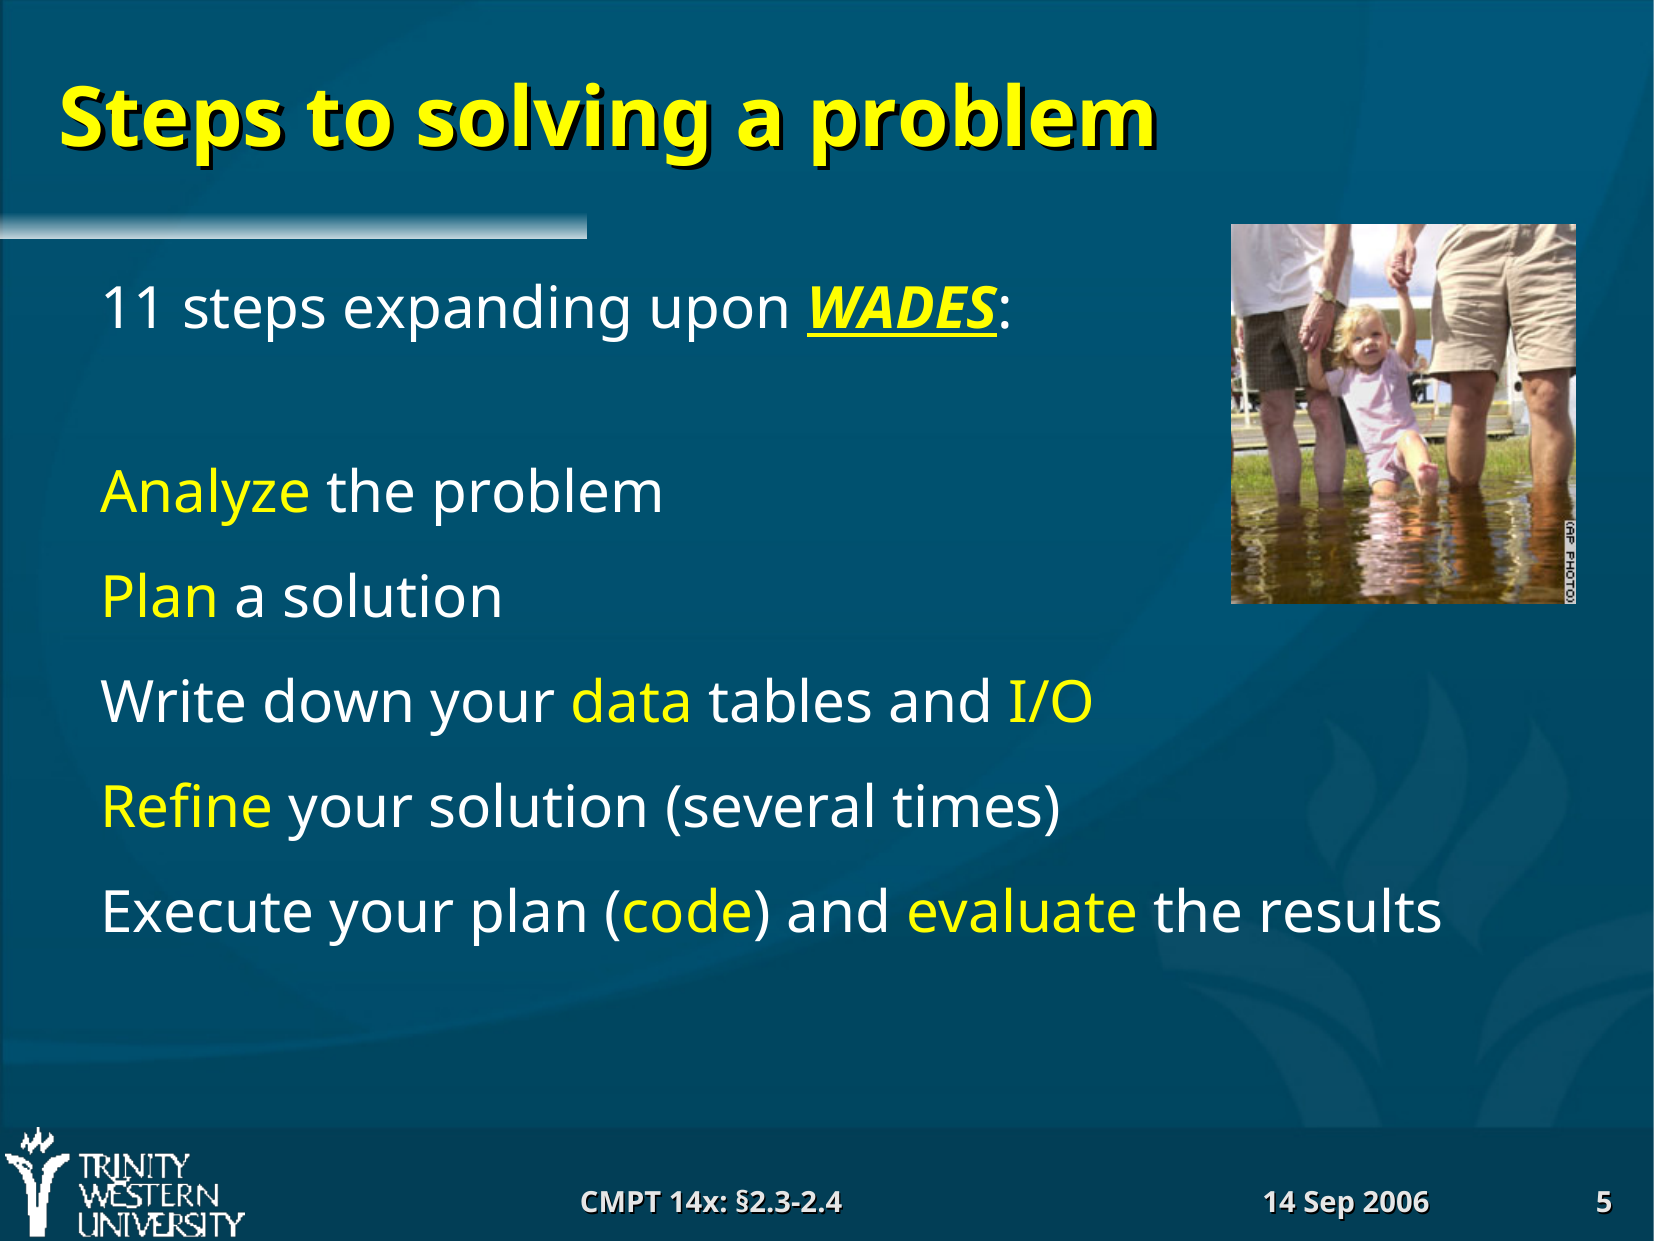

# Steps to solving a problem
11 steps expanding upon WADES:
Analyze the problem
Plan a solution
Write down your data tables and I/O
Refine your solution (several times)
Execute your plan (code) and evaluate the results
CMPT 14x: §2.3-2.4
14 Sep 2006
5